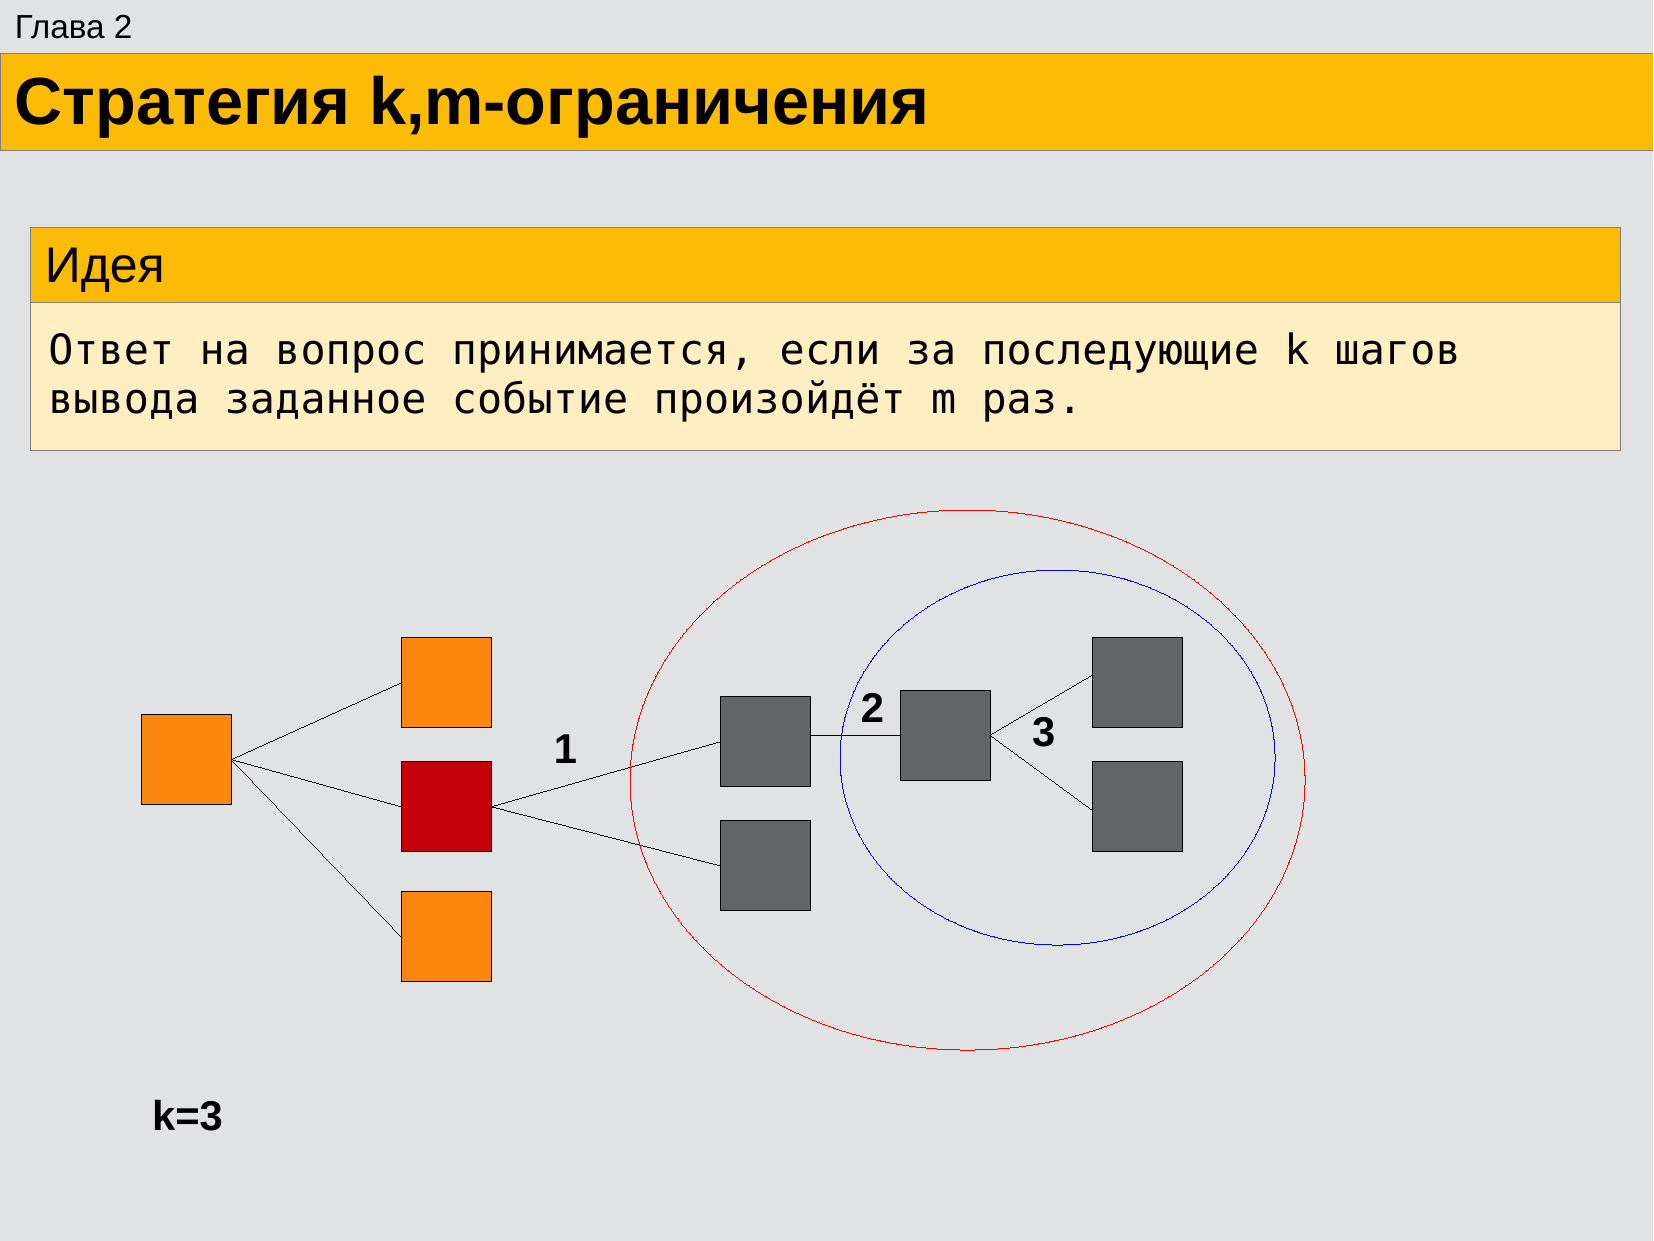

Глава 2
Стратегия k,m-ограничения
Идея
Ответ на вопрос принимается, если за последующие k шагов вывода заданное событие произойдёт m раз.
2
3
1
k=3